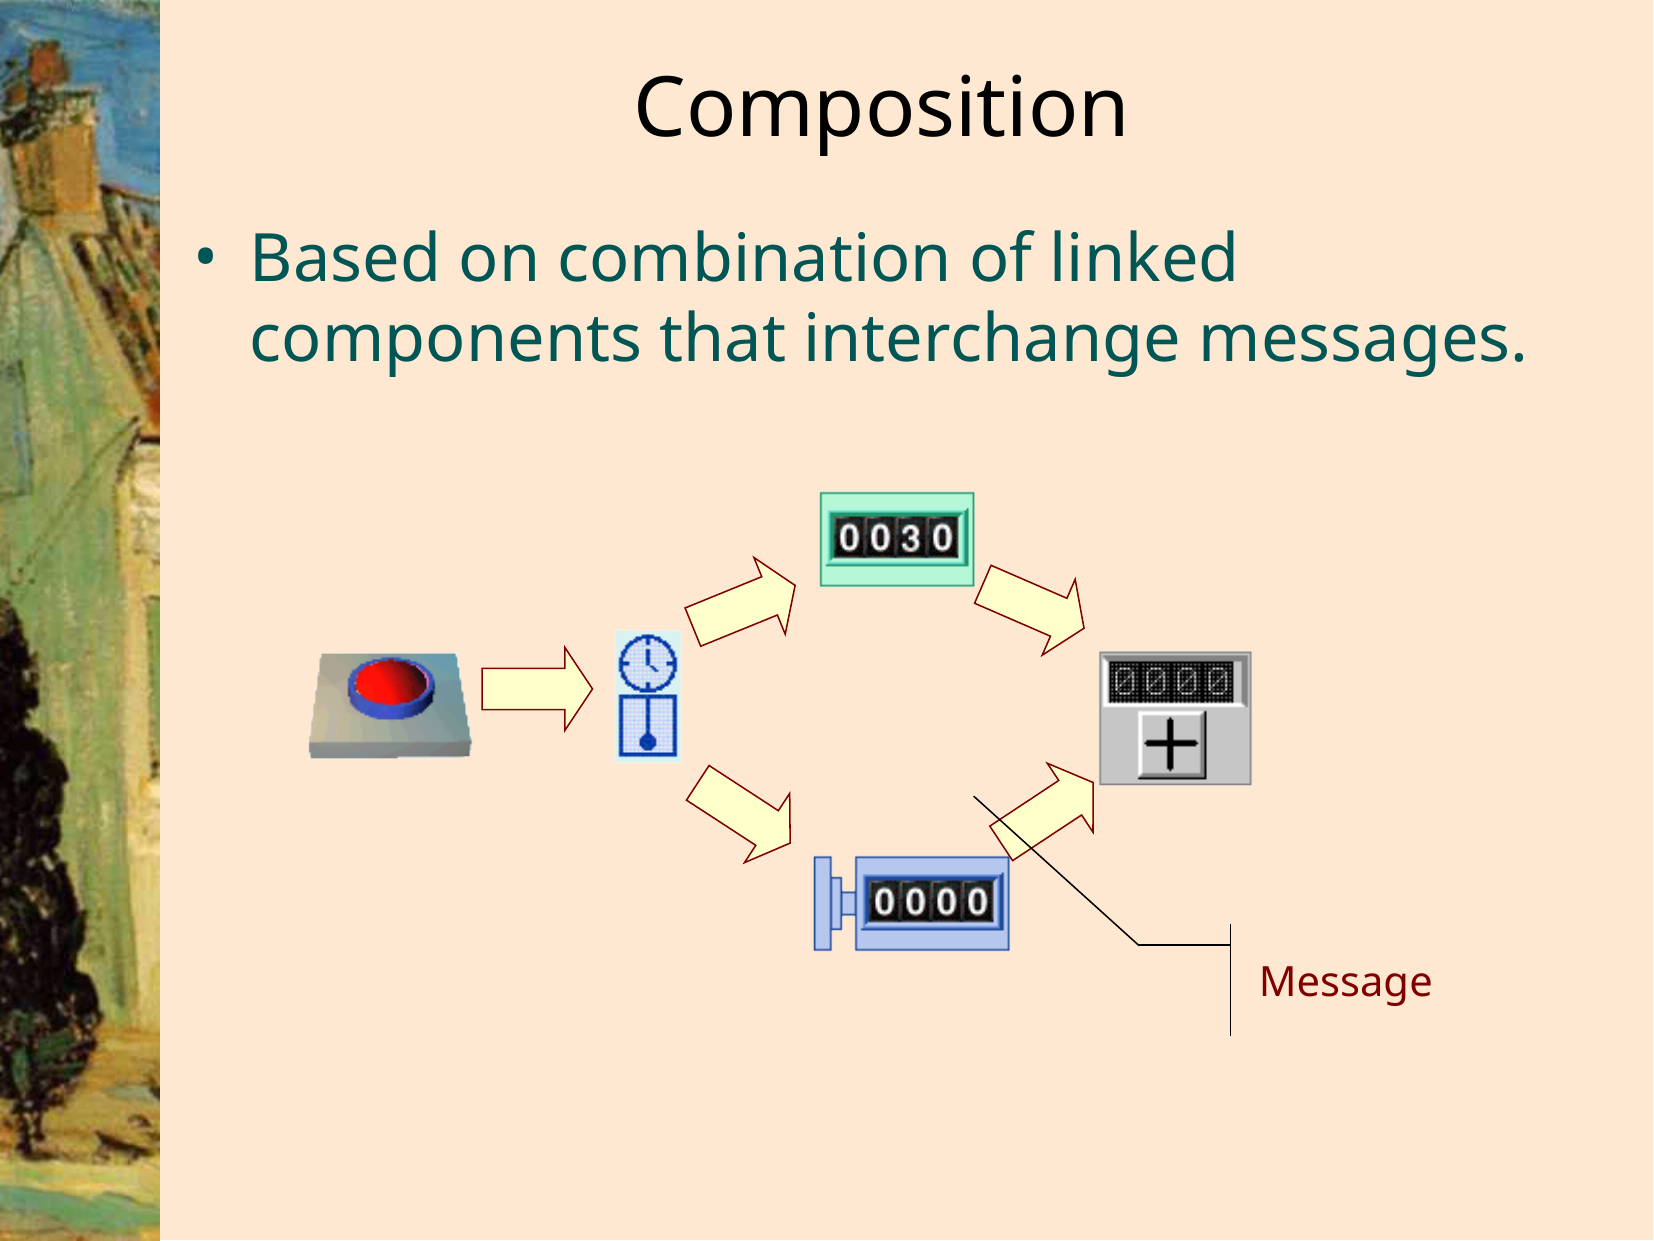

# Composition
Based on combination of linked components that interchange messages.
Message